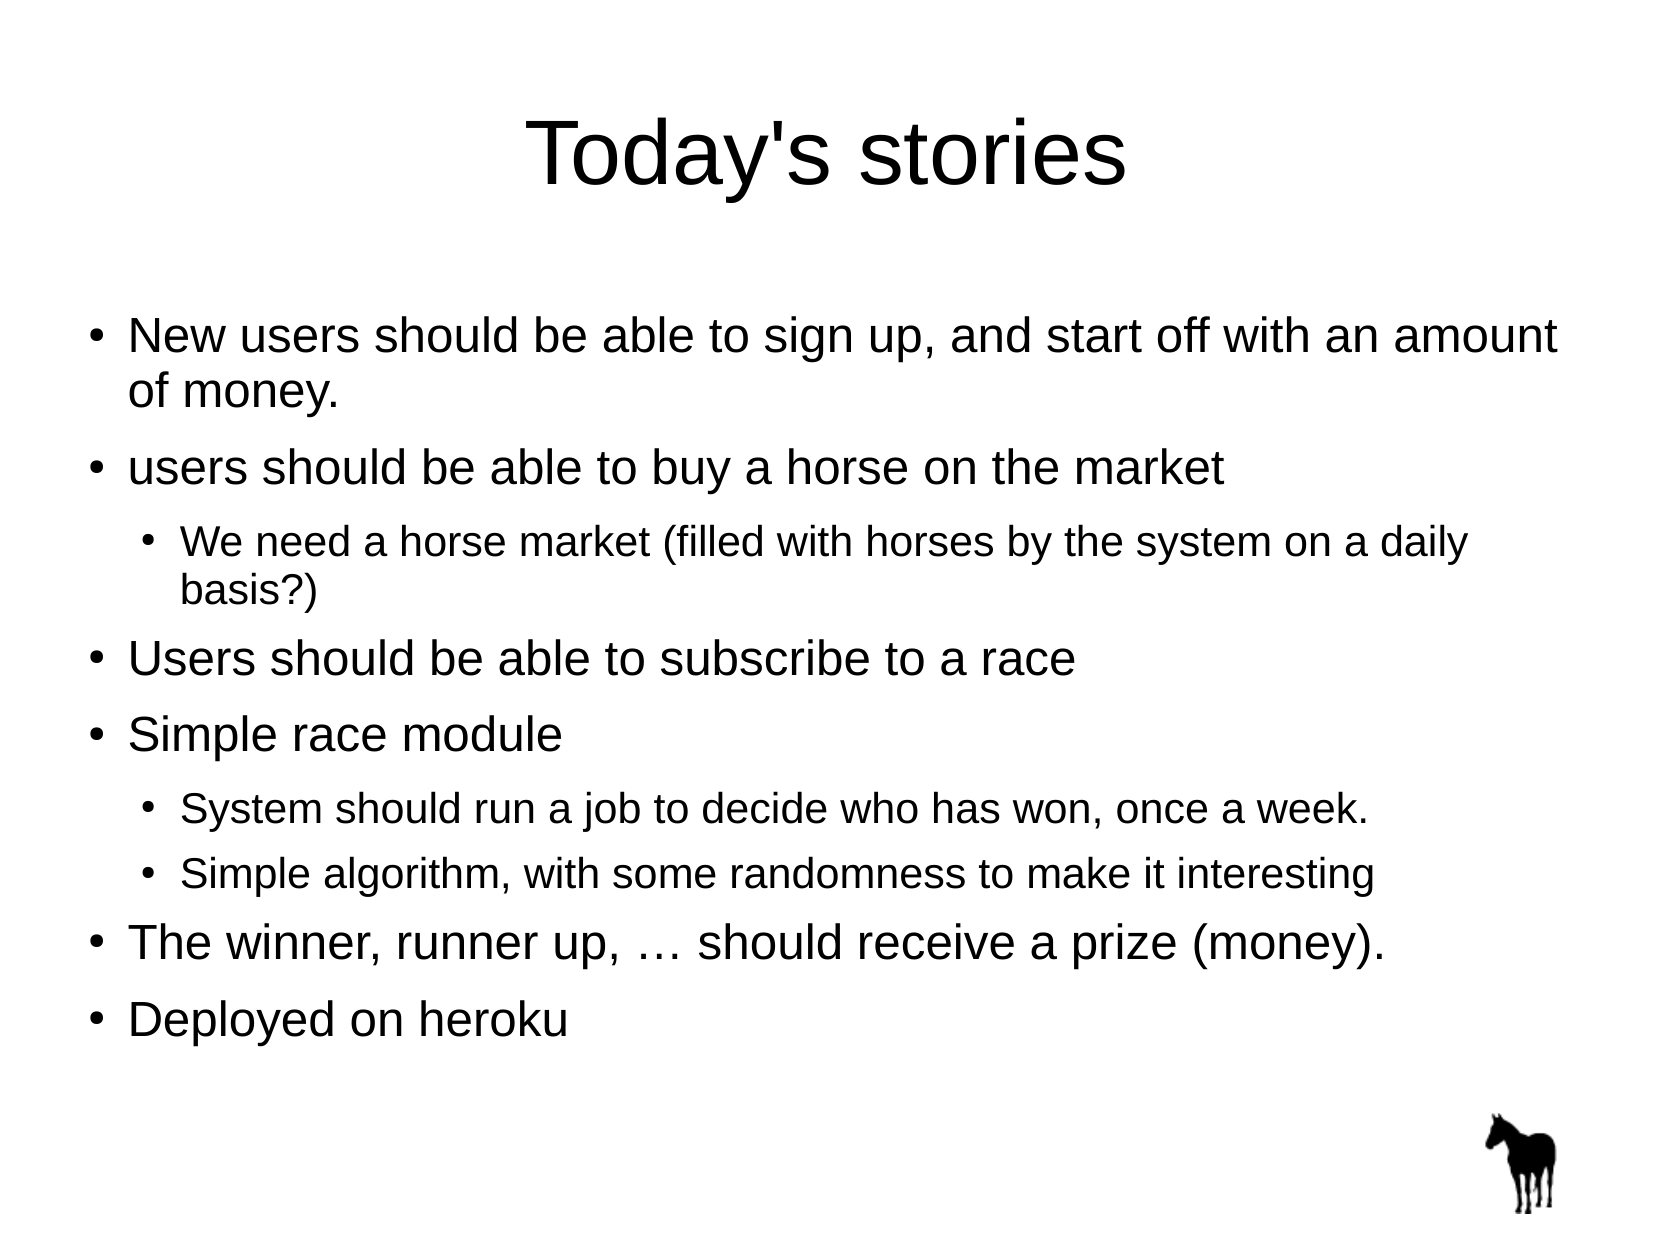

# Today's stories
New users should be able to sign up, and start off with an amount of money.
users should be able to buy a horse on the market
We need a horse market (filled with horses by the system on a daily basis?)
Users should be able to subscribe to a race
Simple race module
System should run a job to decide who has won, once a week.
Simple algorithm, with some randomness to make it interesting
The winner, runner up, … should receive a prize (money).
Deployed on heroku